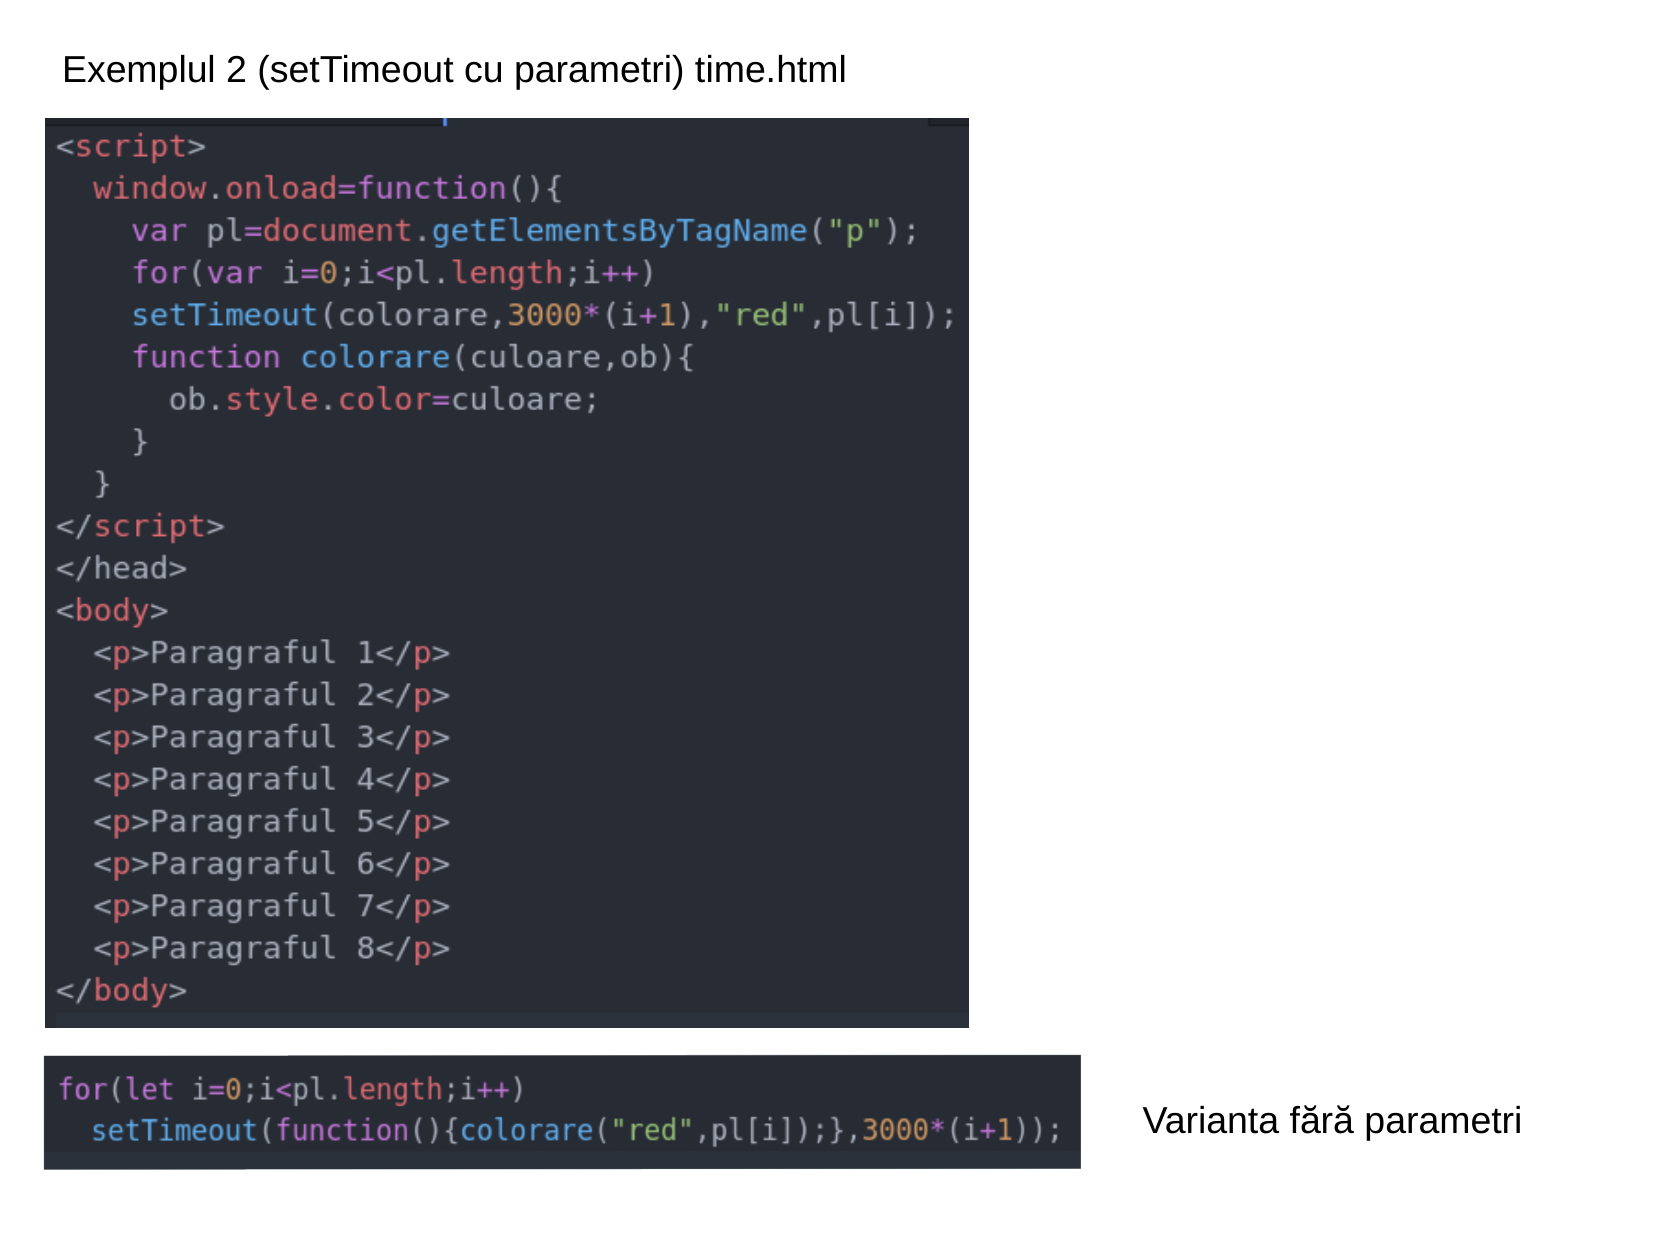

Exemplul 2 (setTimeout cu parametri) time.html
Varianta fără parametri